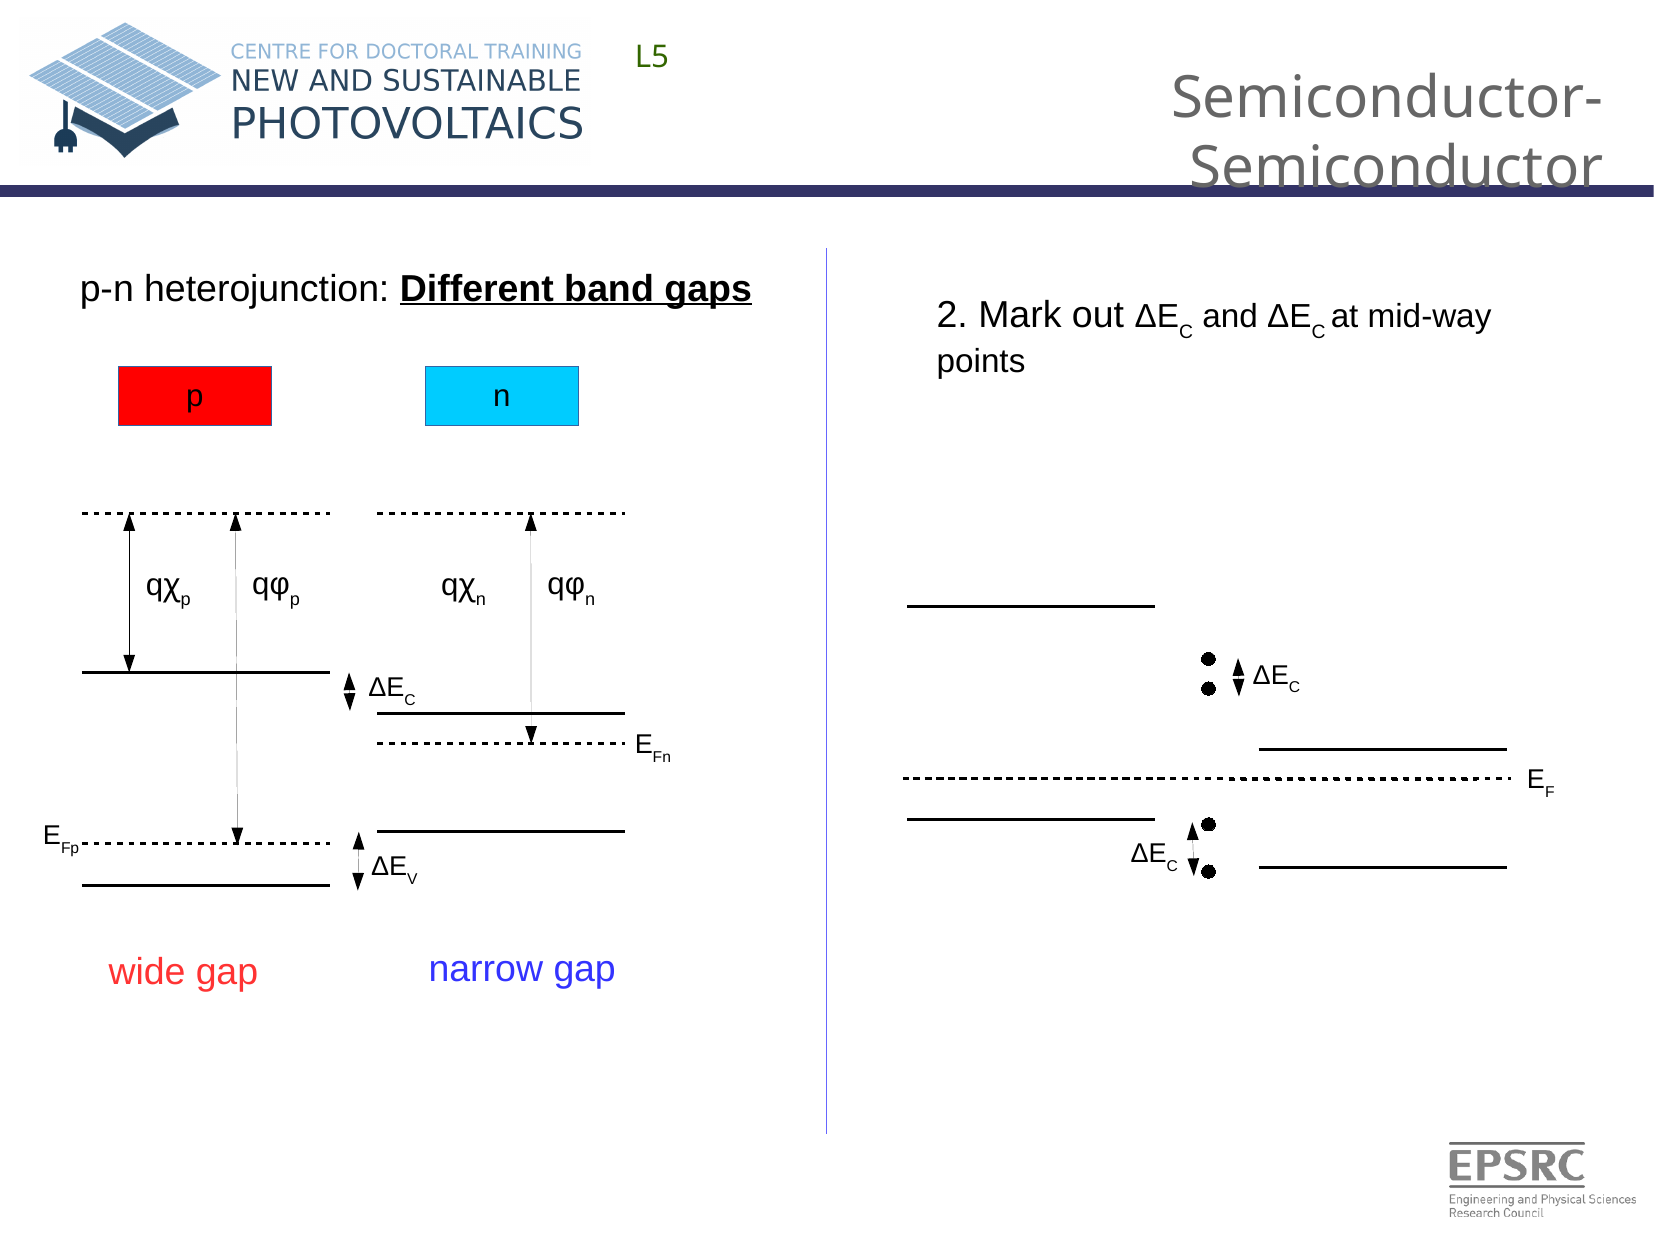

L5
Semiconductor-Semiconductor
p-n heterojunction: Different band gaps
2. Mark out ΔEC and ΔEC at mid-way points
p
n
qχp
qχn
qφp
qφn
ΔEC
ΔEC
EFn
EF
EFp
ΔEC
ΔEV
narrow gap
wide gap